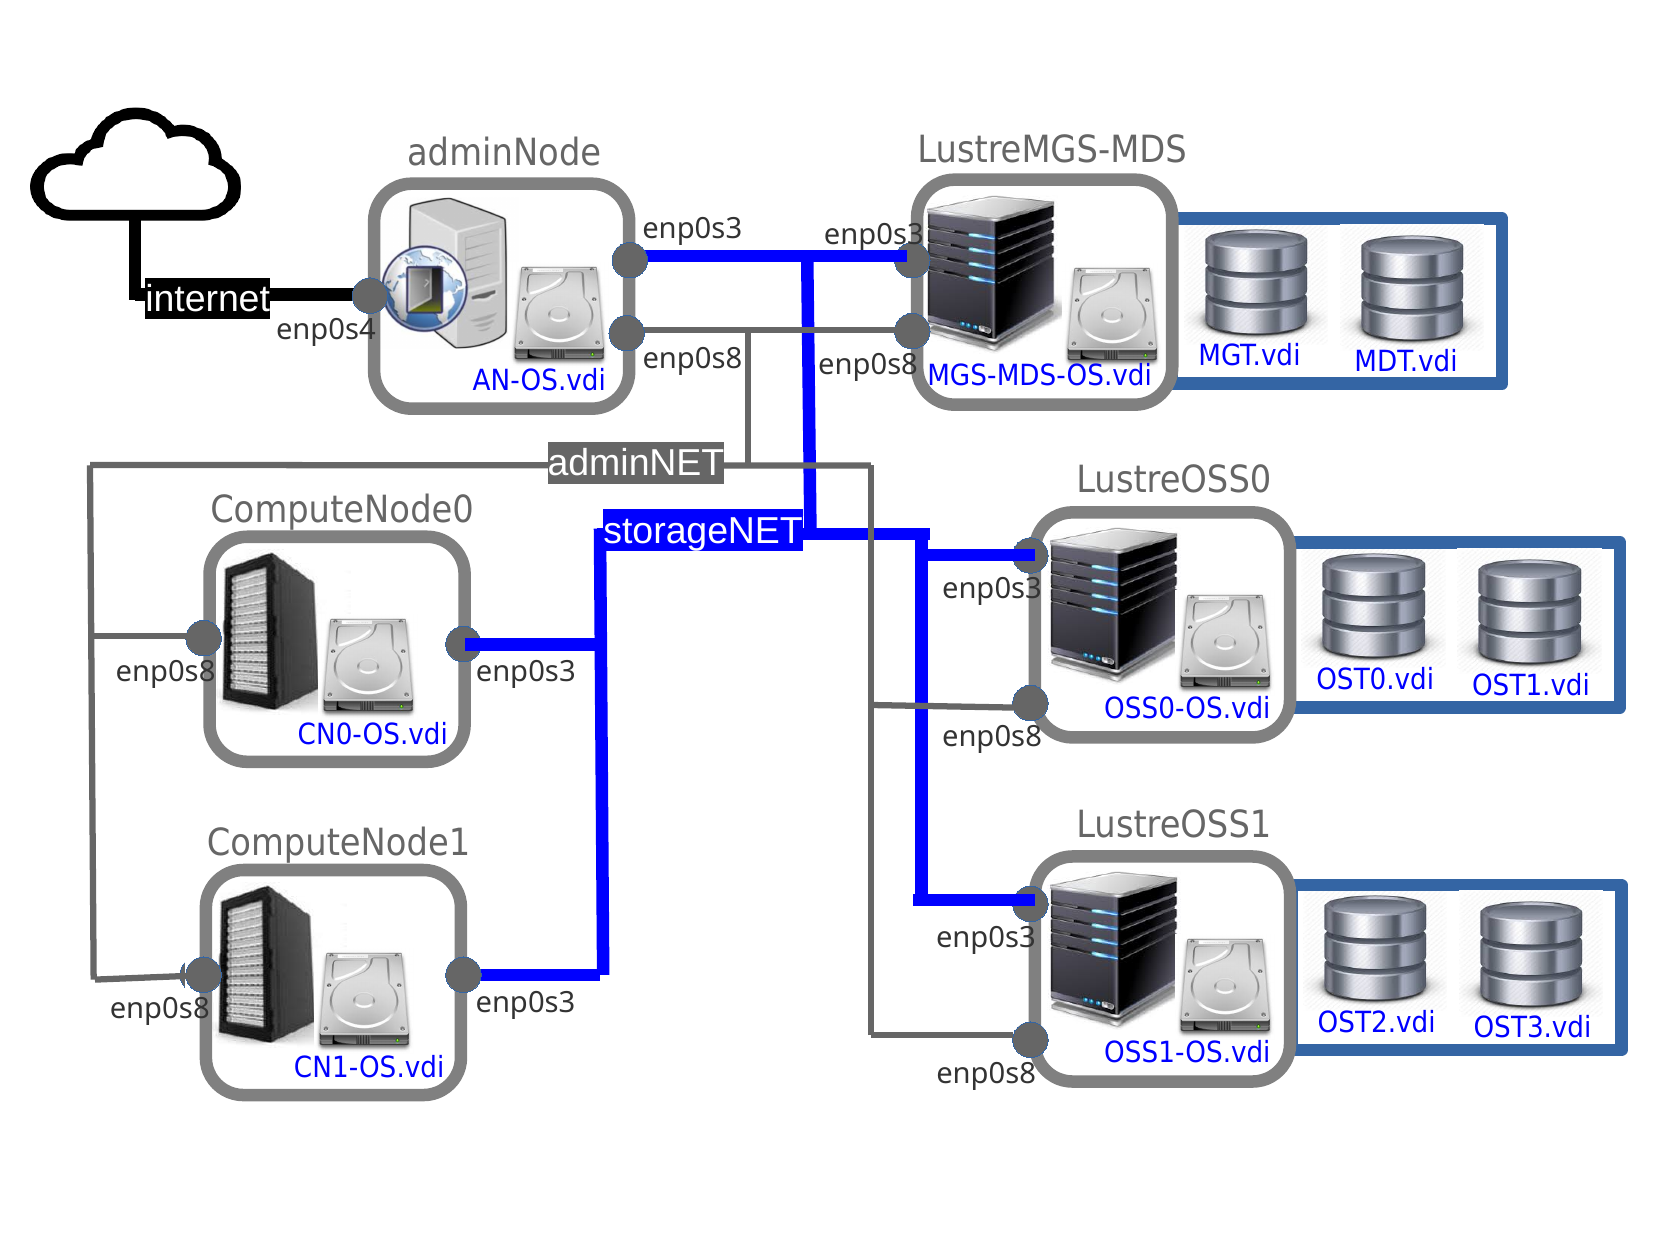

LustreMGS-MDS
MGS-MDS-OS.vdi
MGT.vdi
MDT.vdi
enp0s3
enp0s8
adminNode
AN-OS.vdi
enp0s3
enp0s4
enp0s8
internet
adminNET
LustreOSS0
OSS0-OS.vdi
OST0.vdi
OST1.vdi
enp0s3
enp0s8
ComputeNode0
CN0-OS.vdi
enp0s8
enp0s3
storageNET
LustreOSS1
OSS1-OS.vdi
OST2.vdi
OST3.vdi
enp0s3
enp0s8
ComputeNode1
CN1-OS.vdi
enp0s3
enp0s8